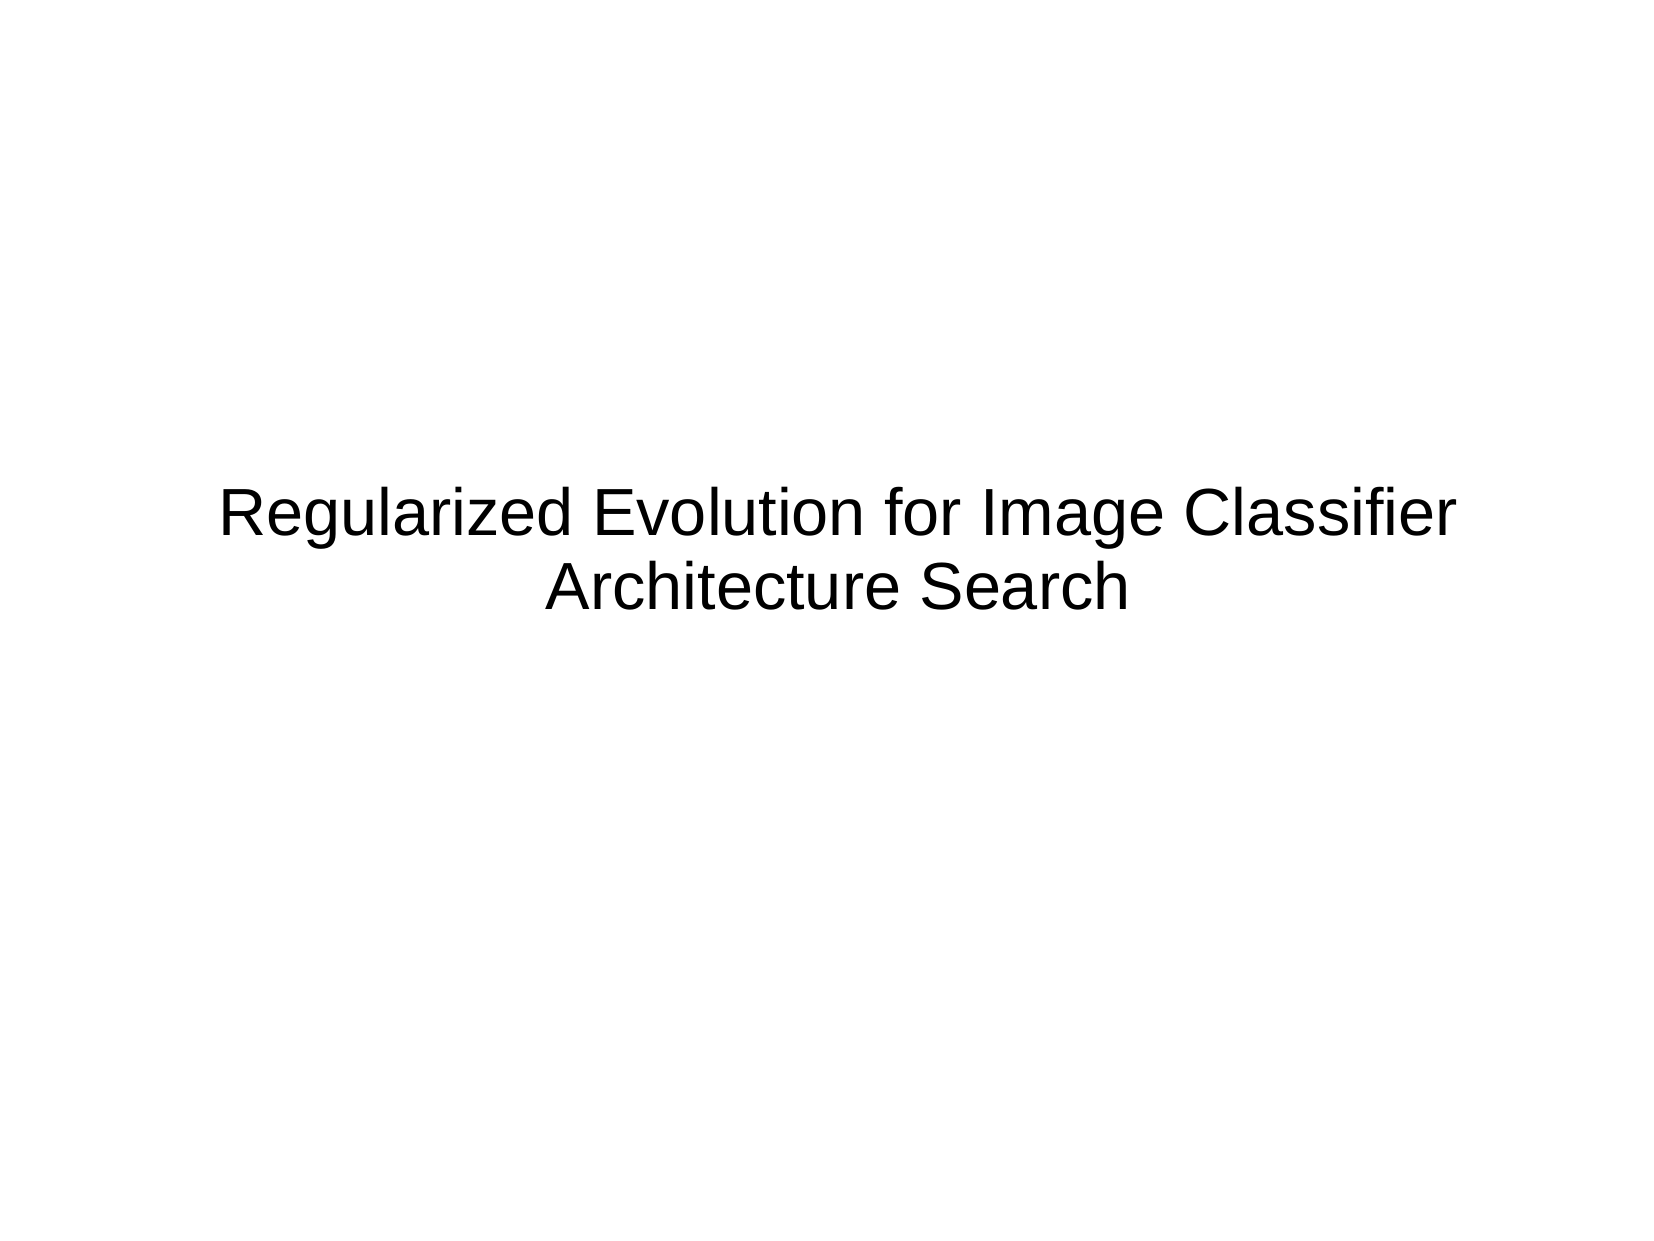

# Regularized Evolution for Image Classifier Architecture Search